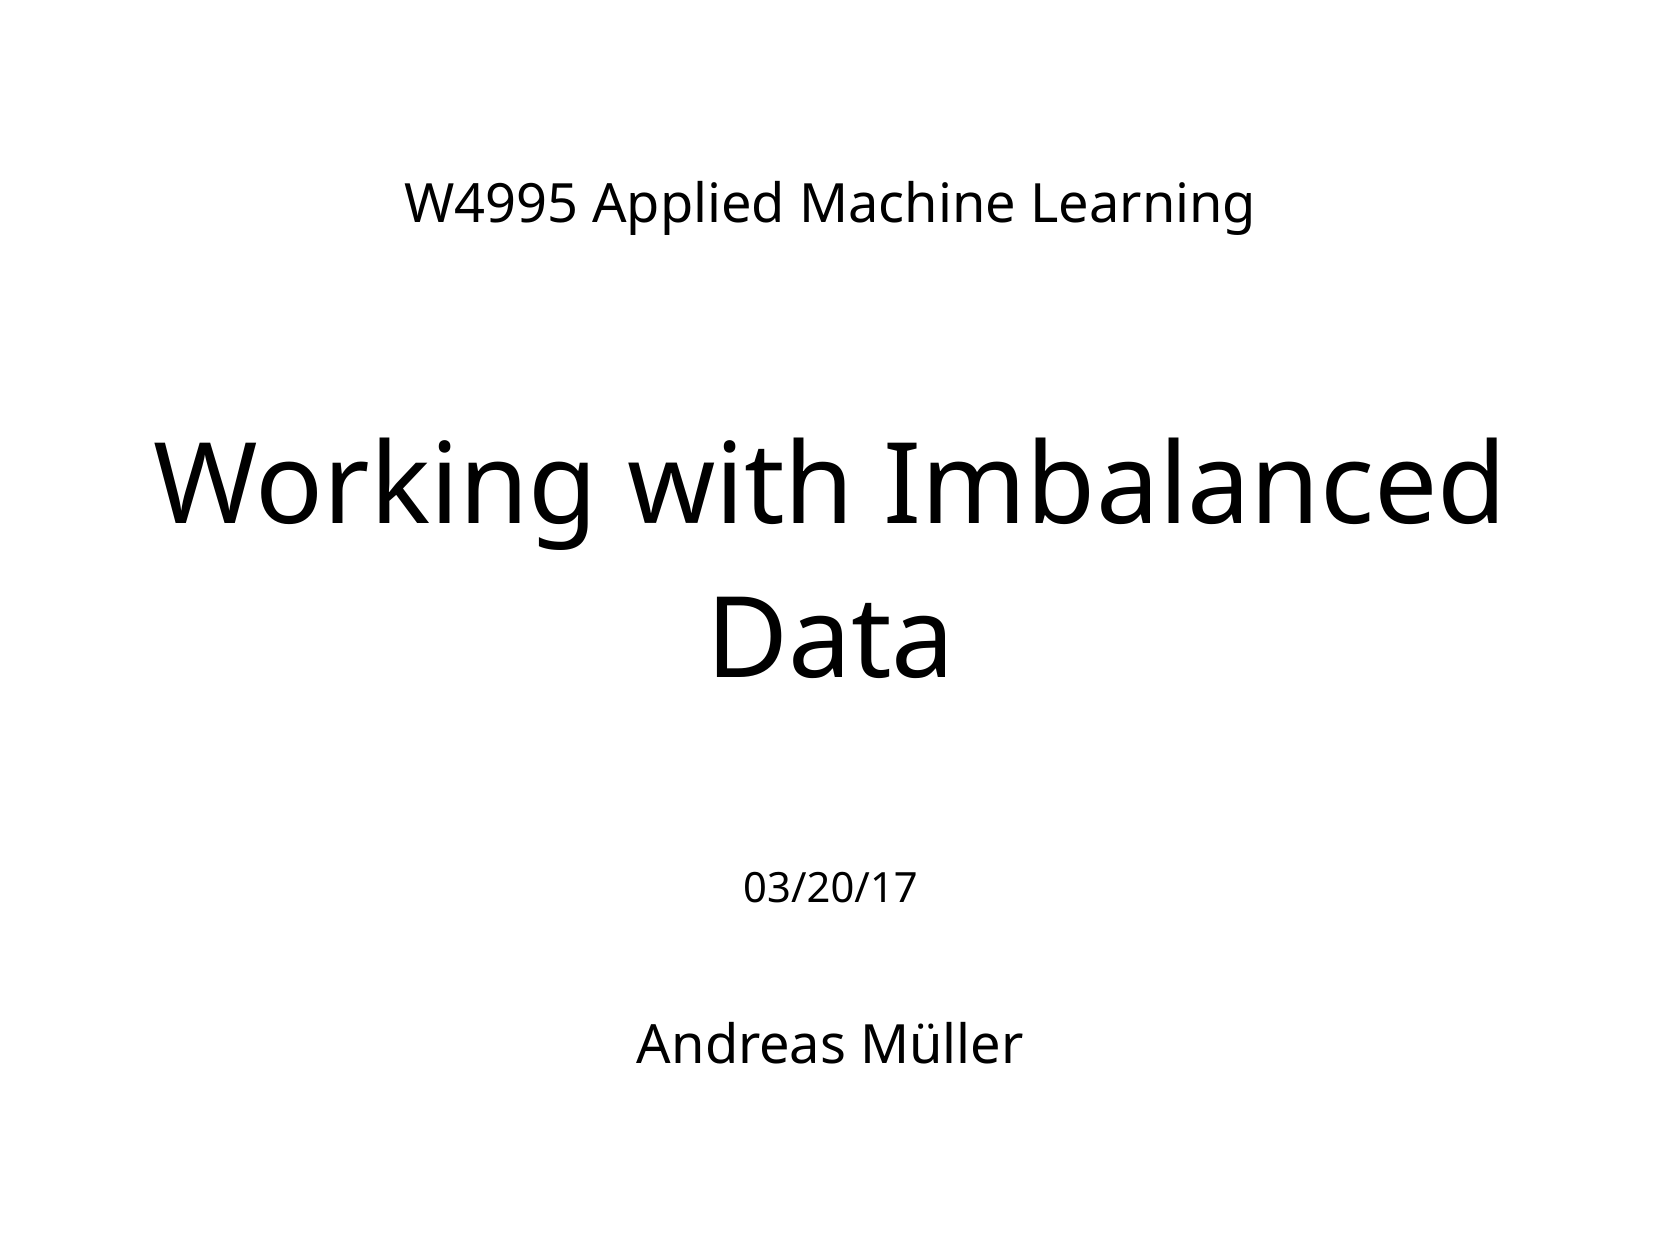

W4995 Applied Machine Learning
Working with Imbalanced Data
03/20/17
Andreas Müller